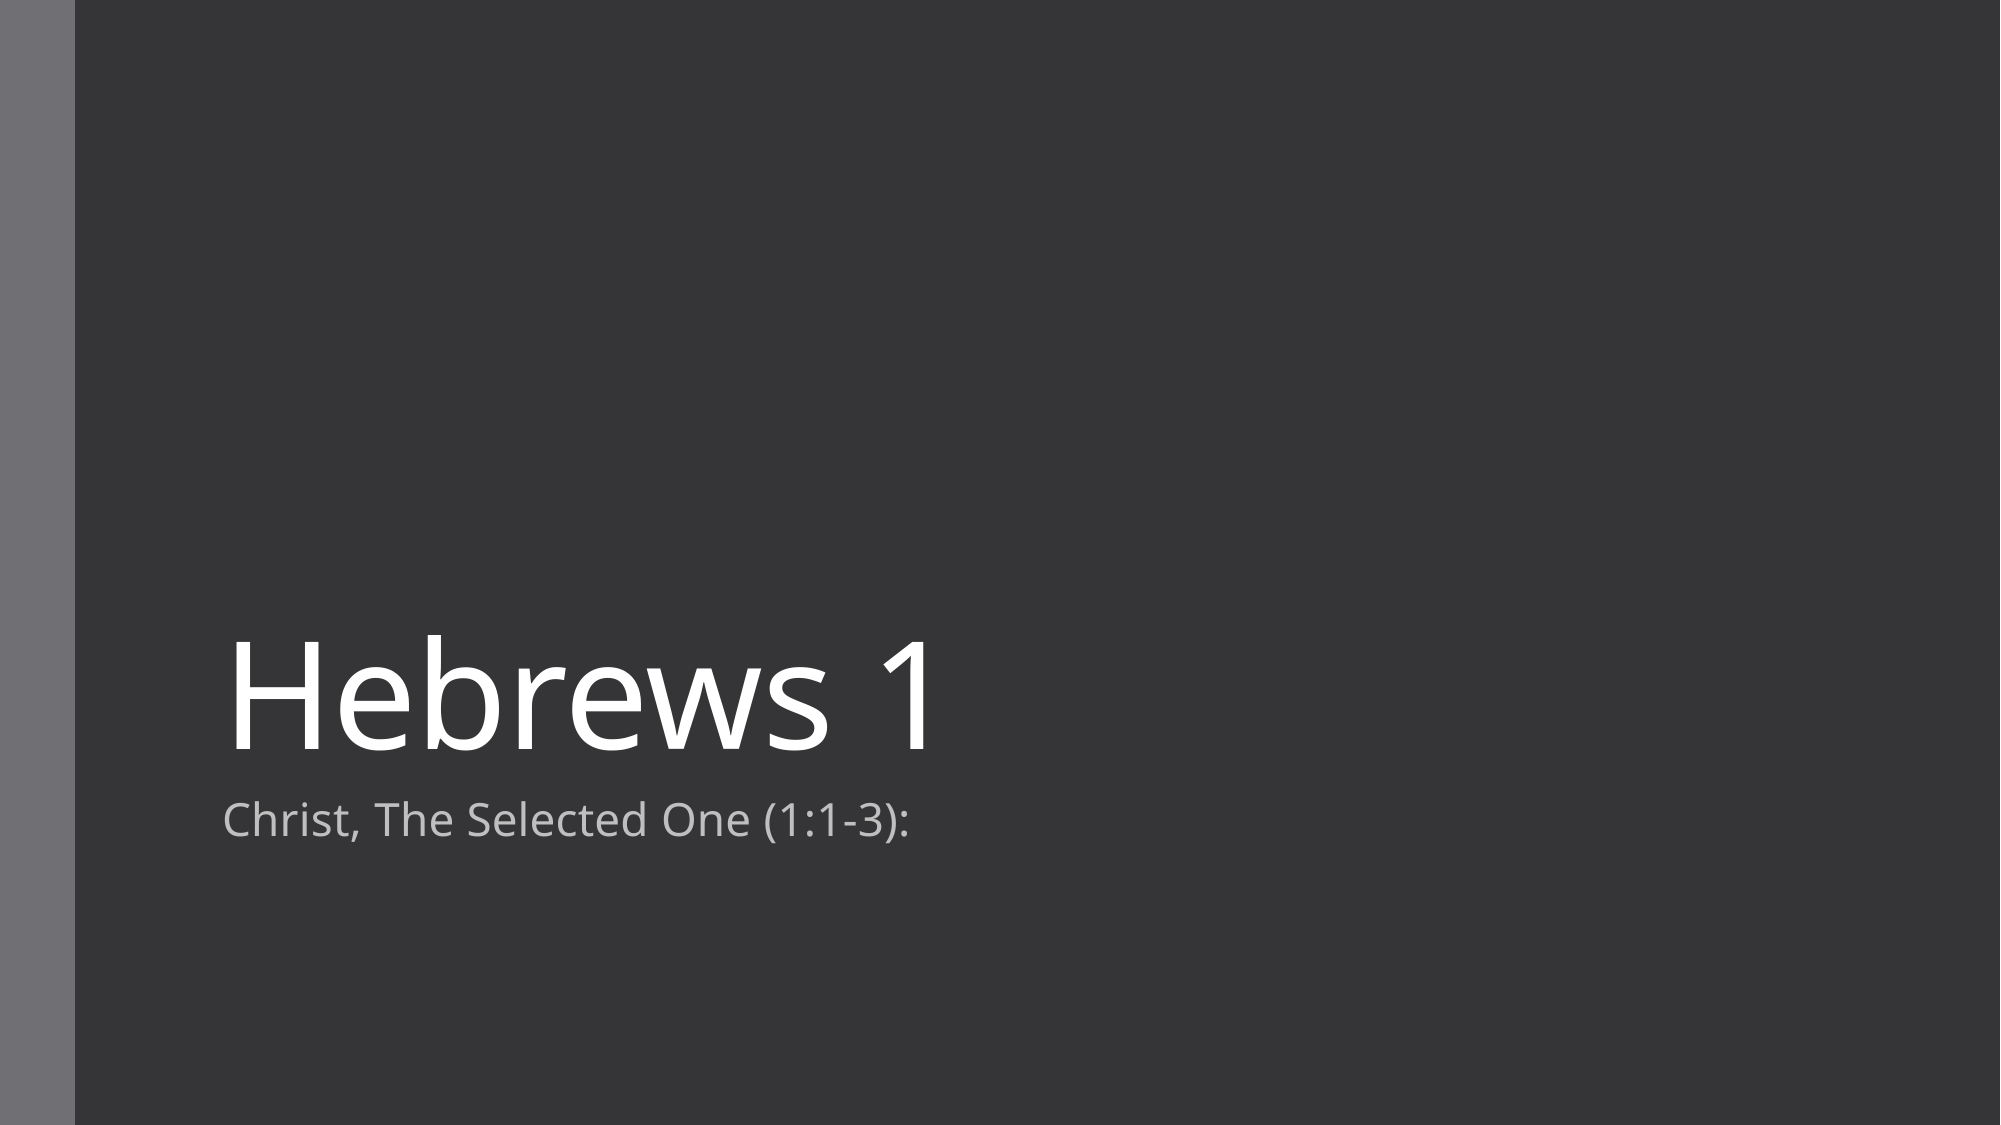

# Hebrews 1
Christ, The Selected One (1:1-3):